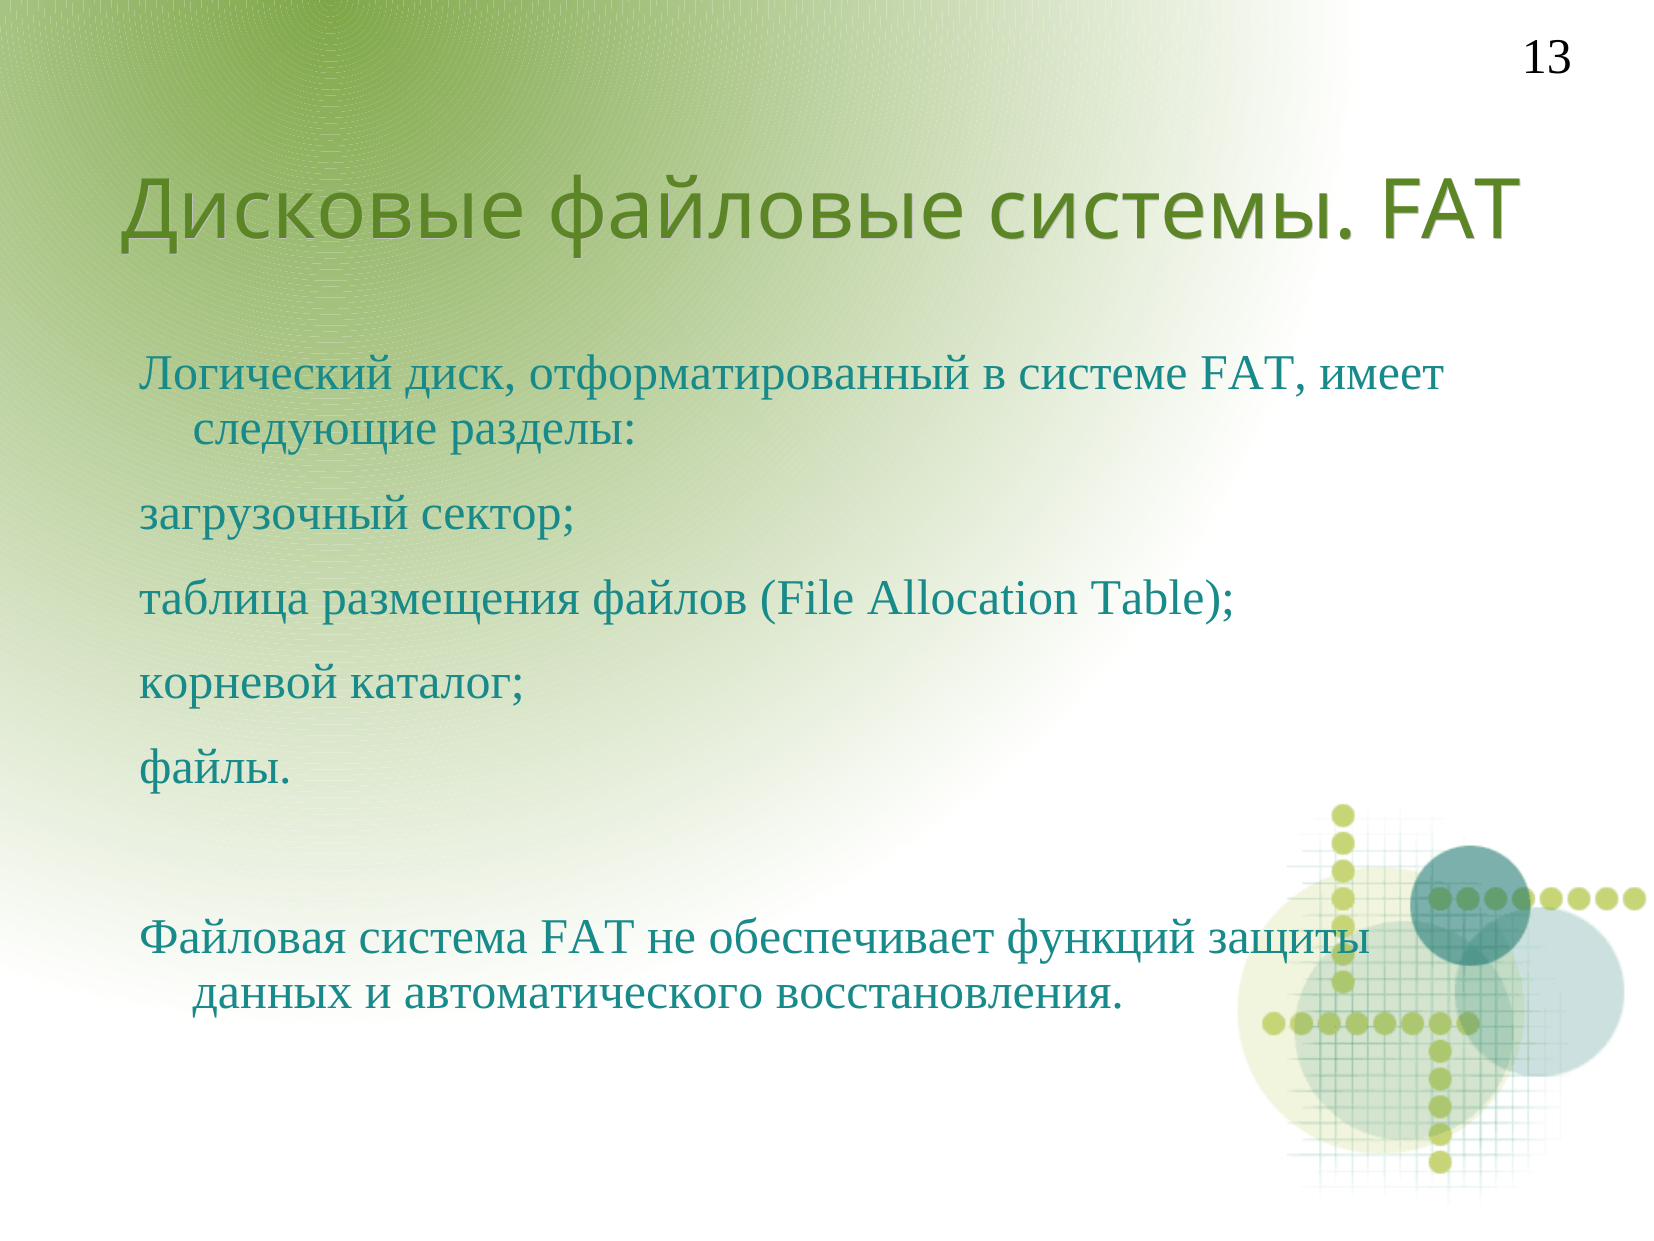

# Дисковые файловые системы. FAT
Логический диск, отформатированный в системе FAT, имеет следующие разделы:
загрузочный сектор;
таблица размещения файлов (File Allocation Table);
корневой каталог;
файлы.
Файловая система FAT не обеспечивает функций защиты данных и автоматического восстановления.